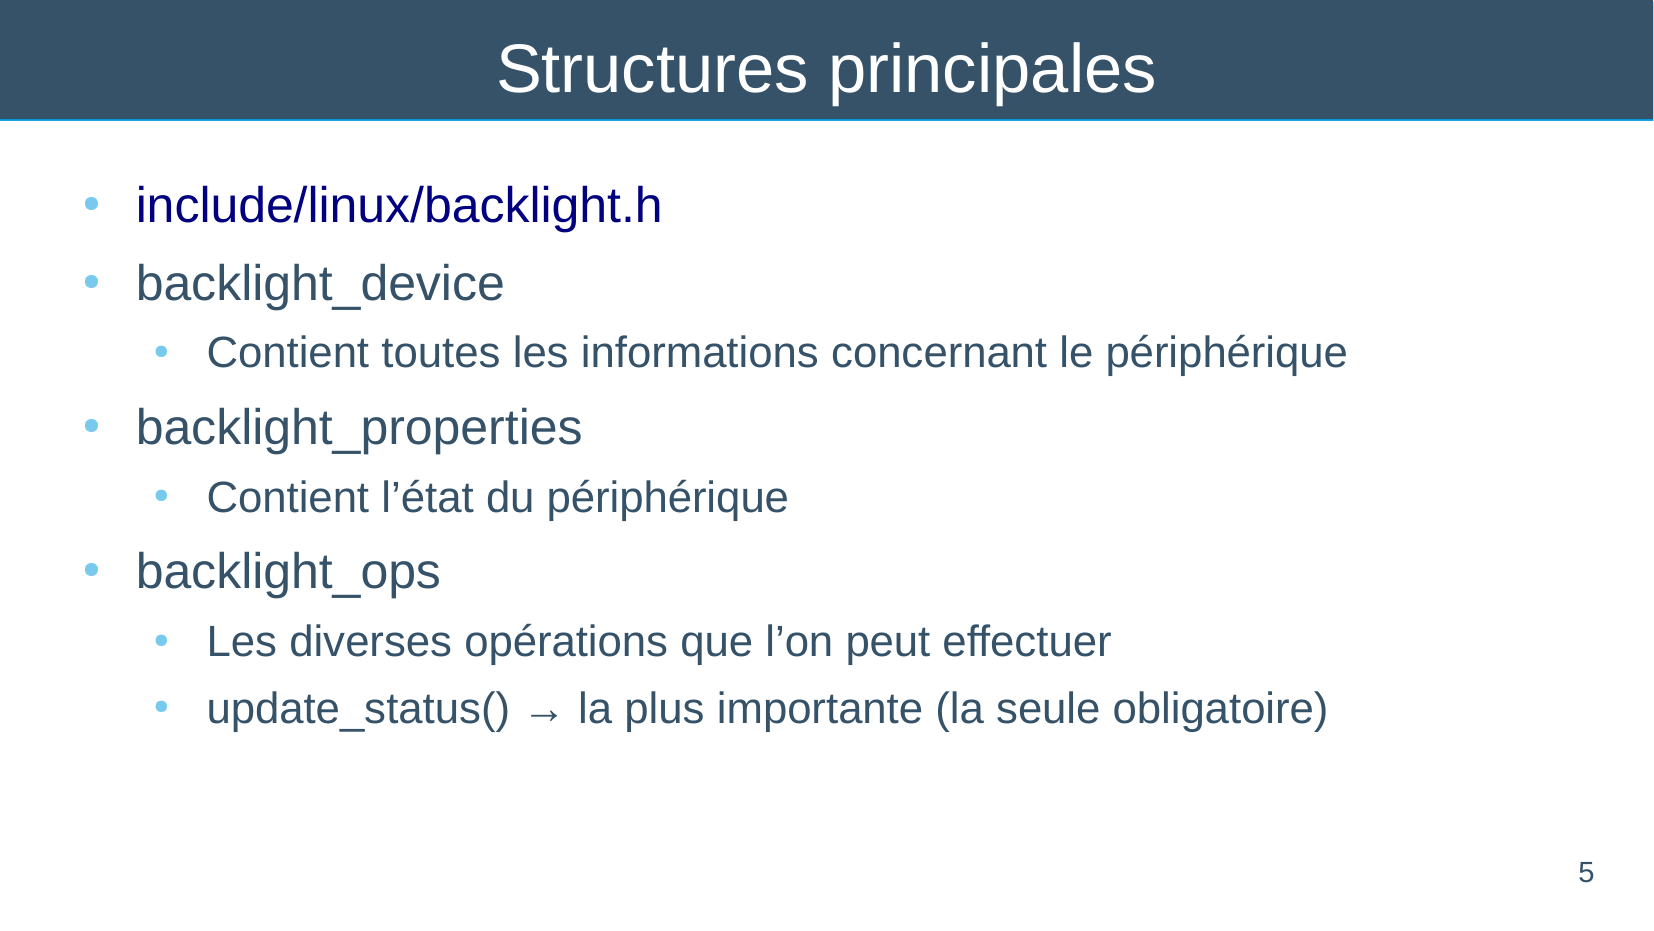

# Structures principales
include/linux/backlight.h
backlight_device
Contient toutes les informations concernant le périphérique
backlight_properties
Contient l’état du périphérique
backlight_ops
Les diverses opérations que l’on peut effectuer
update_status() → la plus importante (la seule obligatoire)
5